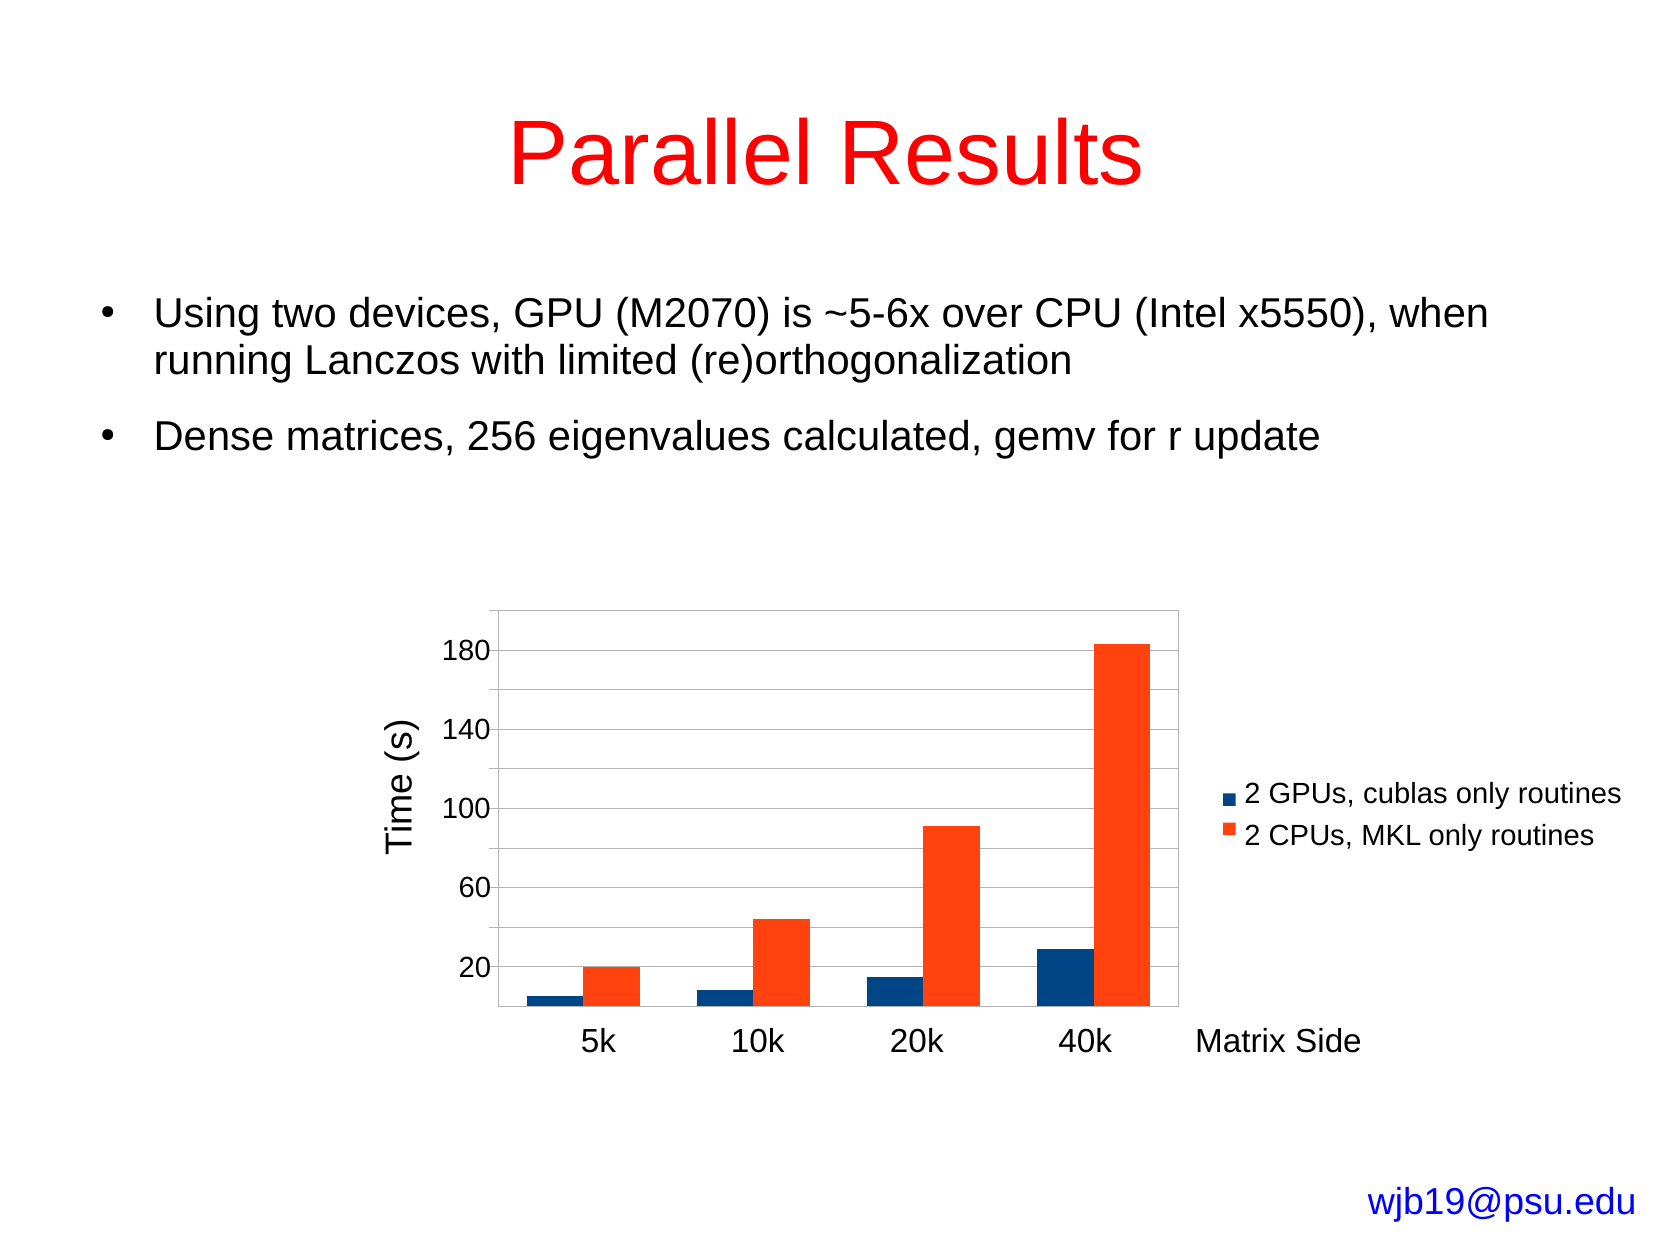

# Parallel Results
Using two devices, GPU (M2070) is ~5-6x over CPU (Intel x5550), when running Lanczos with limited (re)orthogonalization
Dense matrices, 256 eigenvalues calculated, gemv for r update
180
140
Time (s)
2 GPUs, cublas only routines
100
2 CPUs, MKL only routines
60
20
5k		10k		 20k		 40k Matrix Side
wjb19@psu.edu